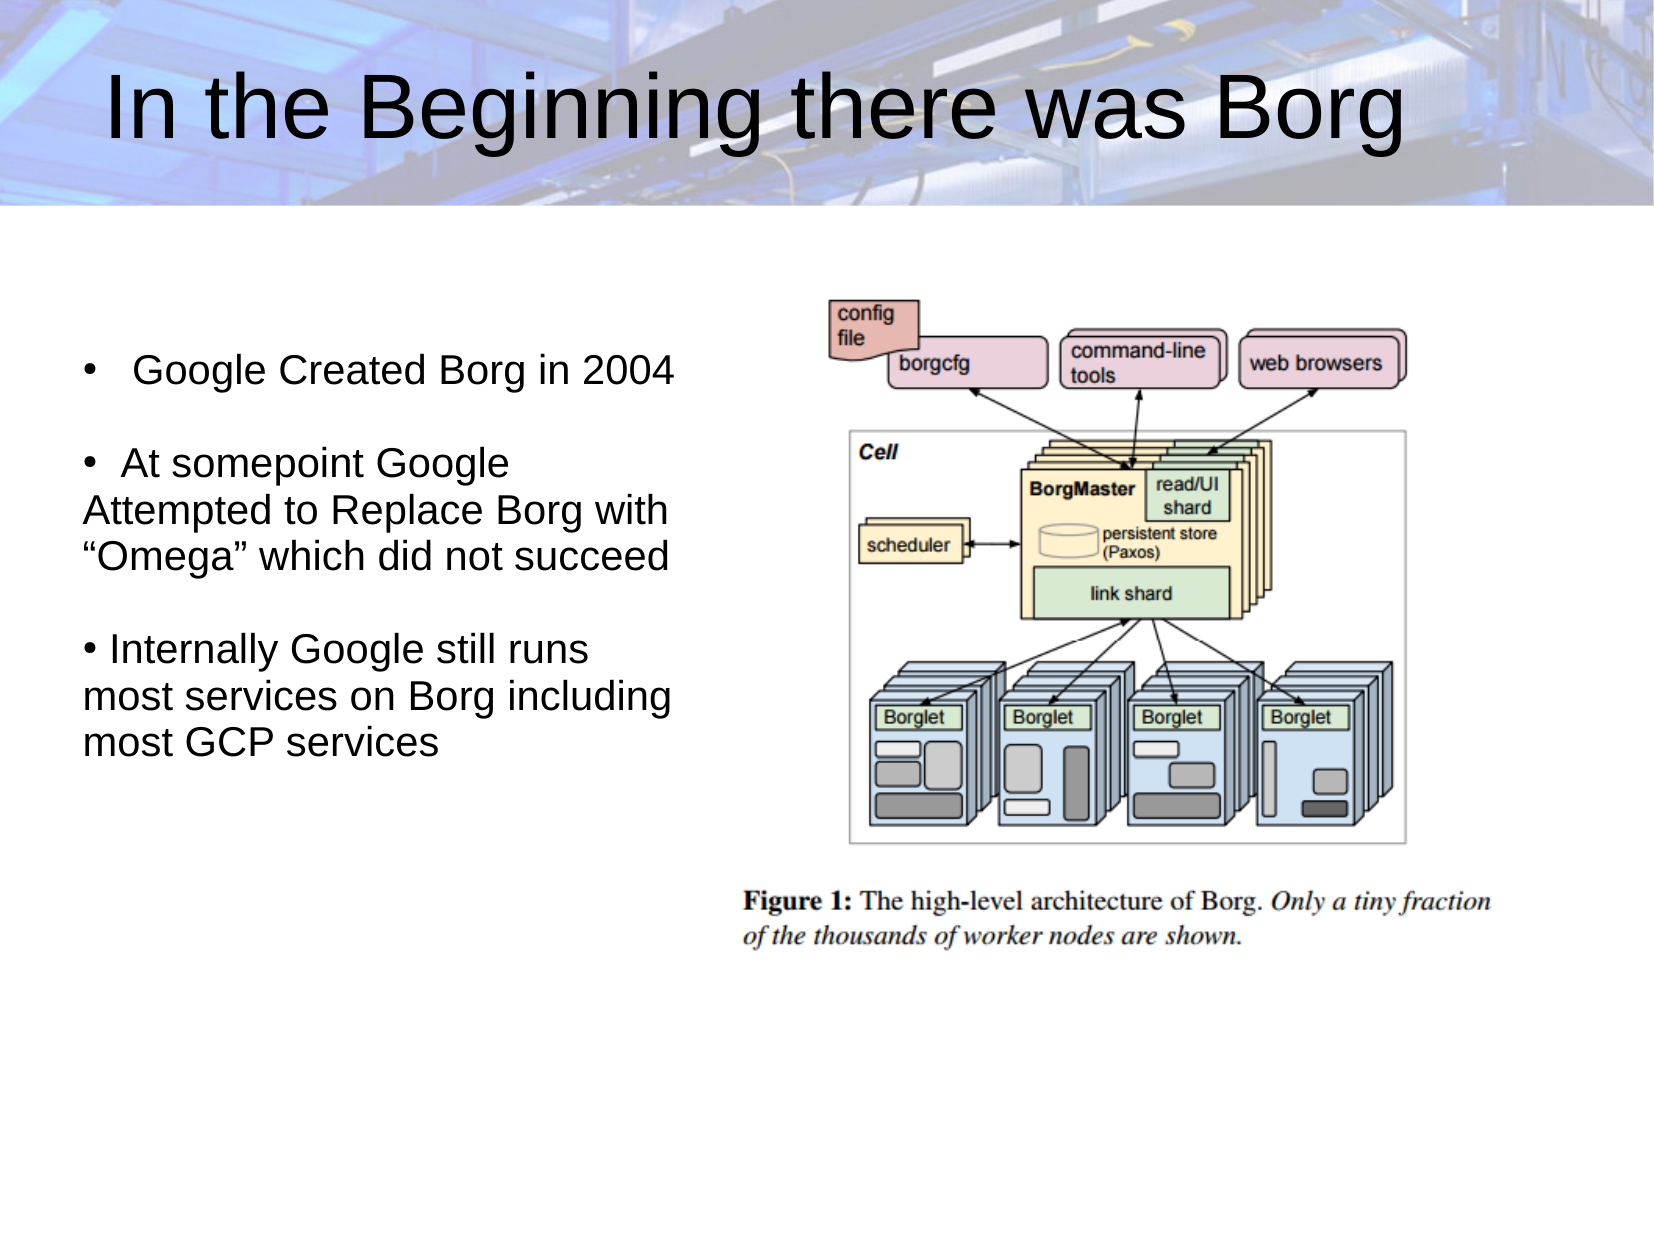

# In the Beginning there was Borg
 Google Created Borg in 2004
 At somepoint Google Attempted to Replace Borg with “Omega” which did not succeed
 Internally Google still runs most services on Borg including most GCP services